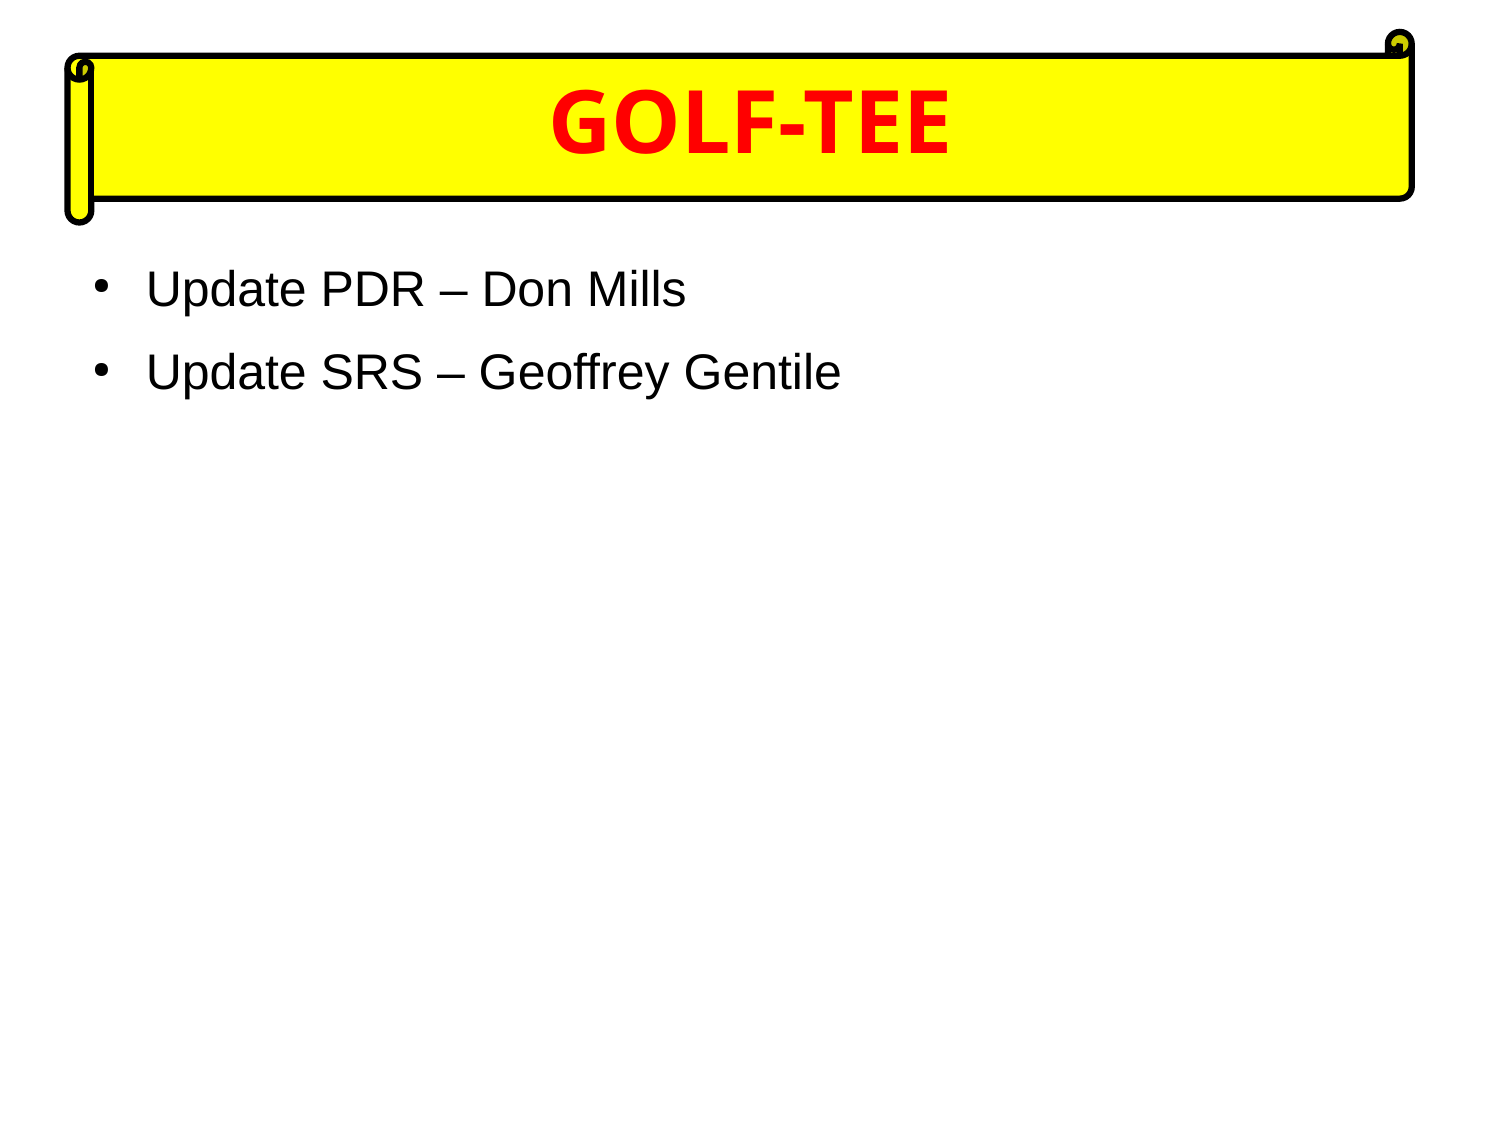

GOLF-TEE
# Update PDR – Don Mills
Update SRS – Geoffrey Gentile